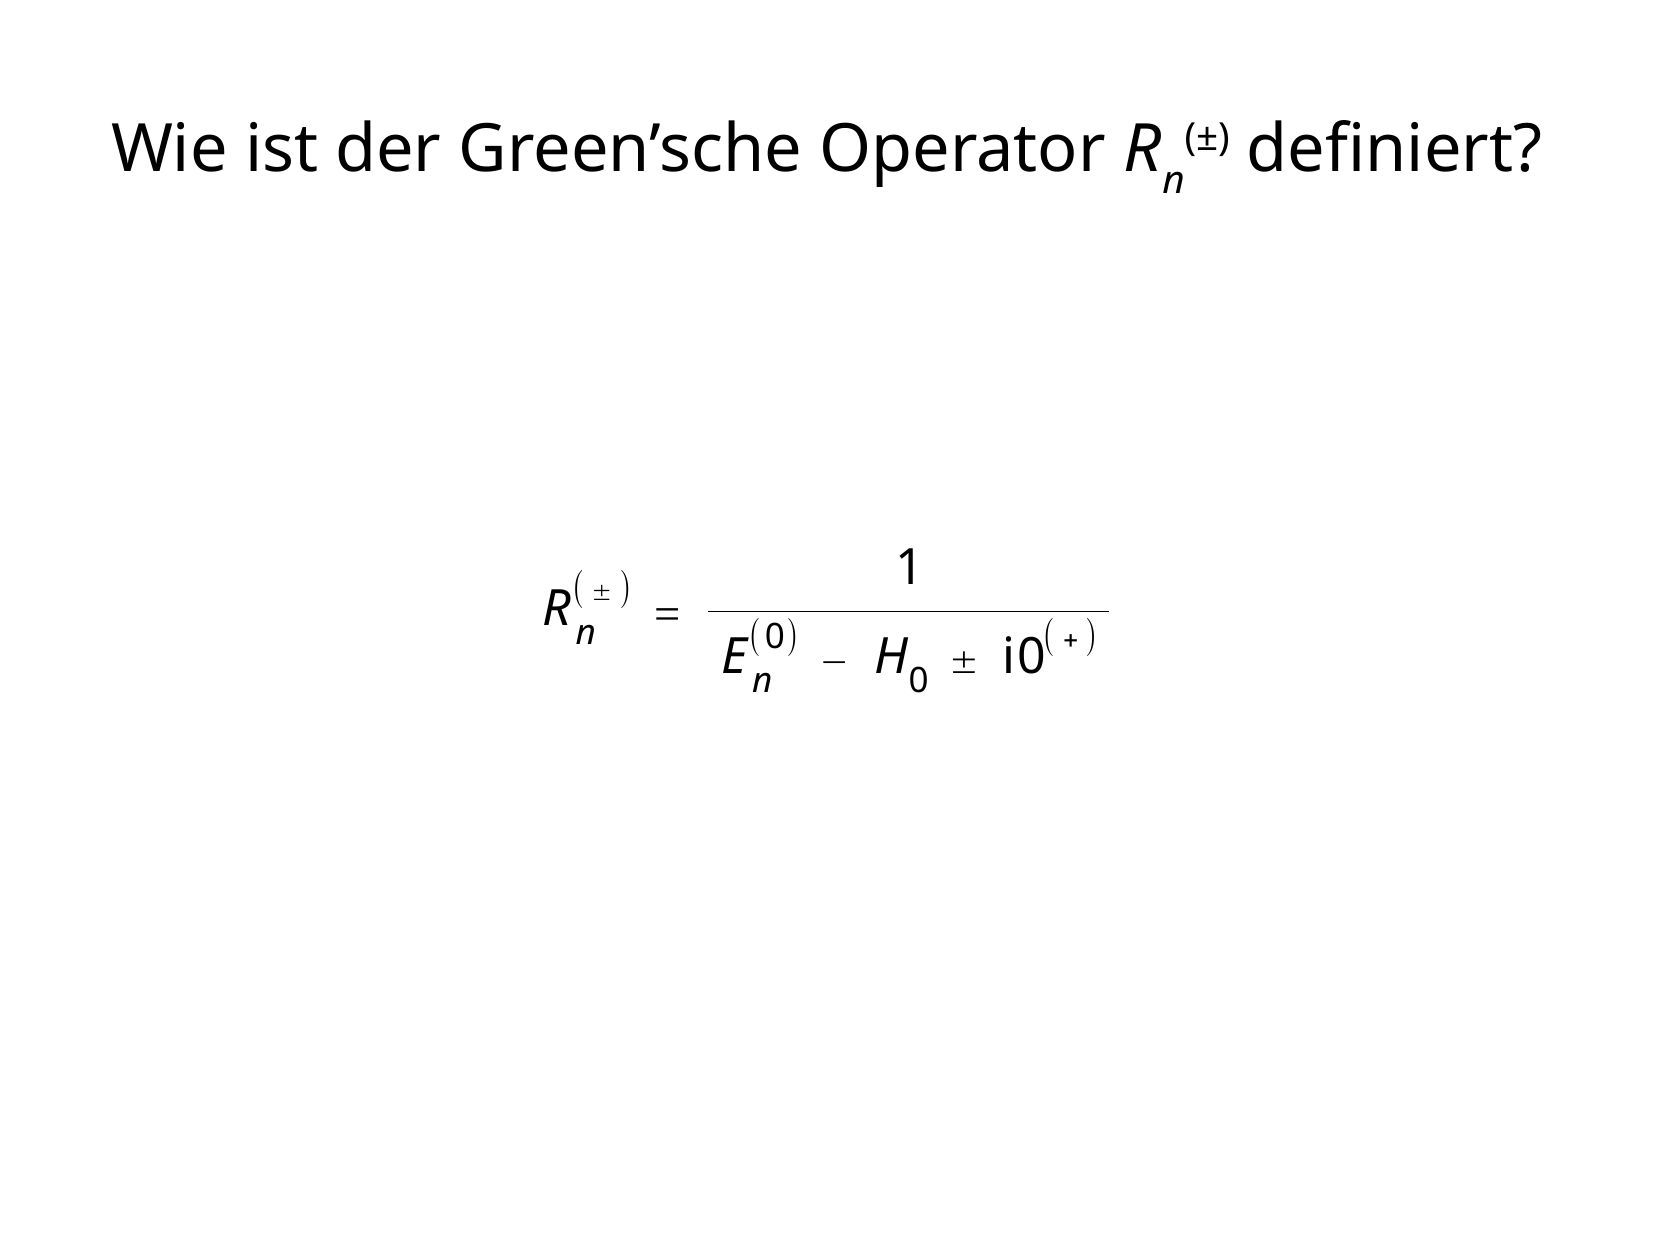

# Wie ist der Green’sche Operator Rn(±) definiert?